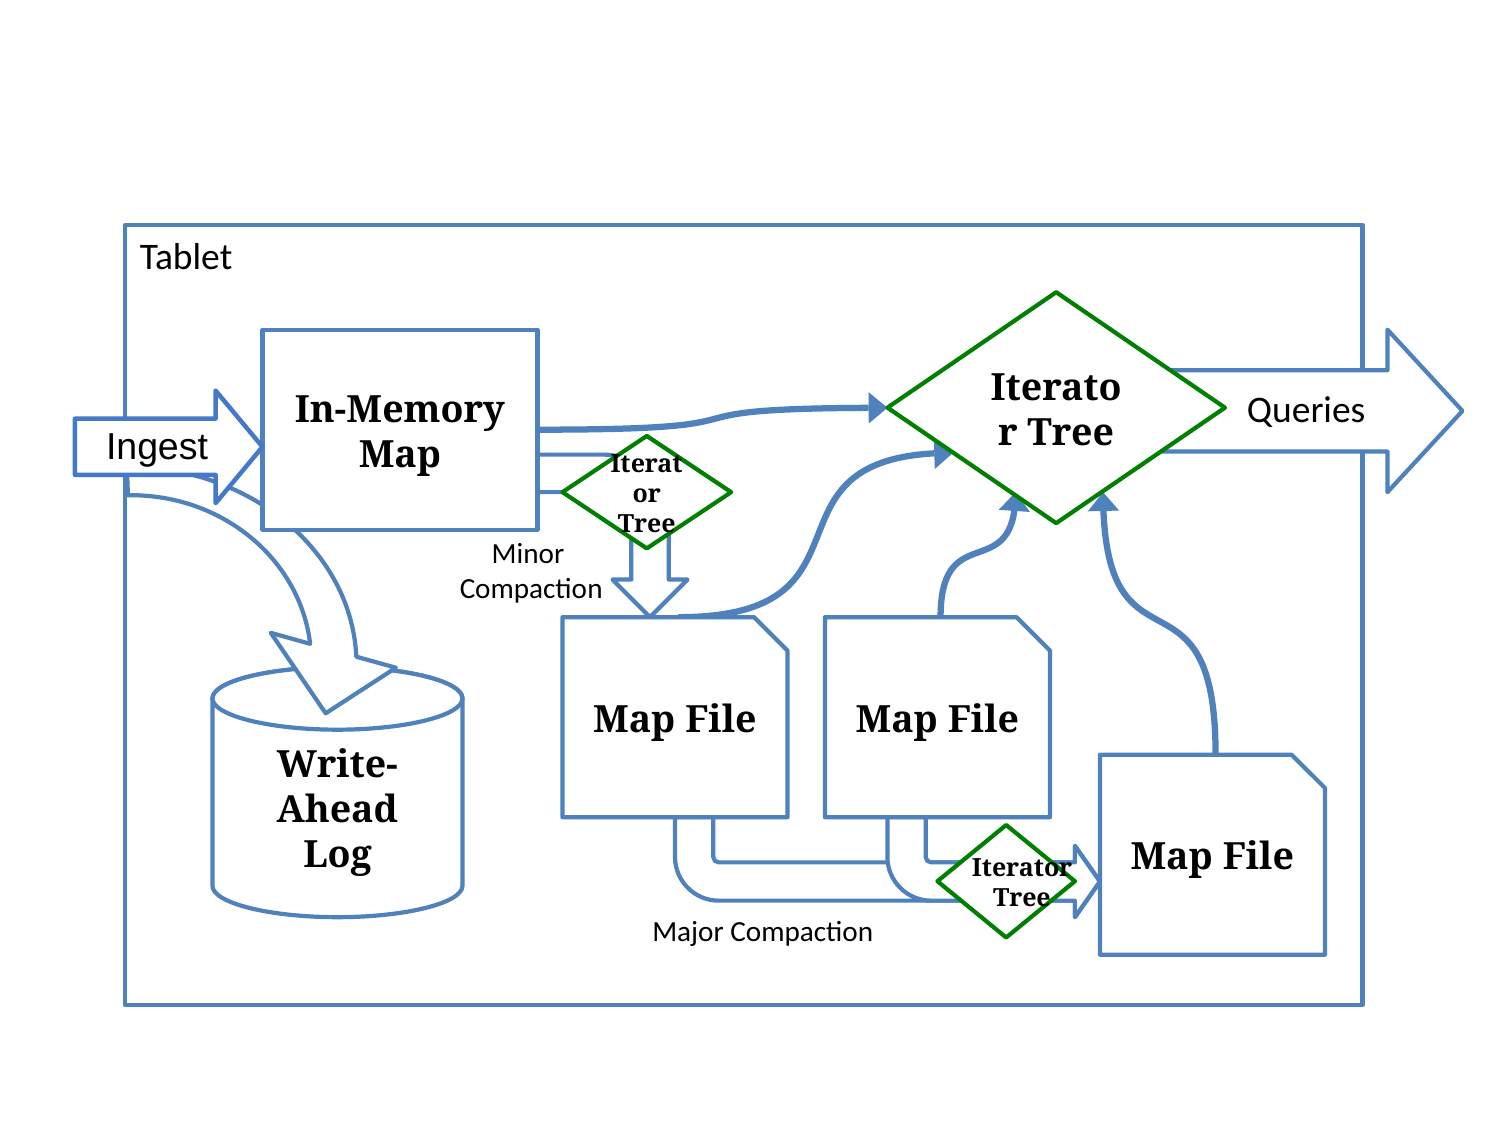

Tablet
Iterator Tree
In-Memory Map
Queries
Ingest
Iterator Tree
Minor
Compaction
Map File
Map File
Write-Ahead
Log
Map File
Iterator
Tree
Major Compaction